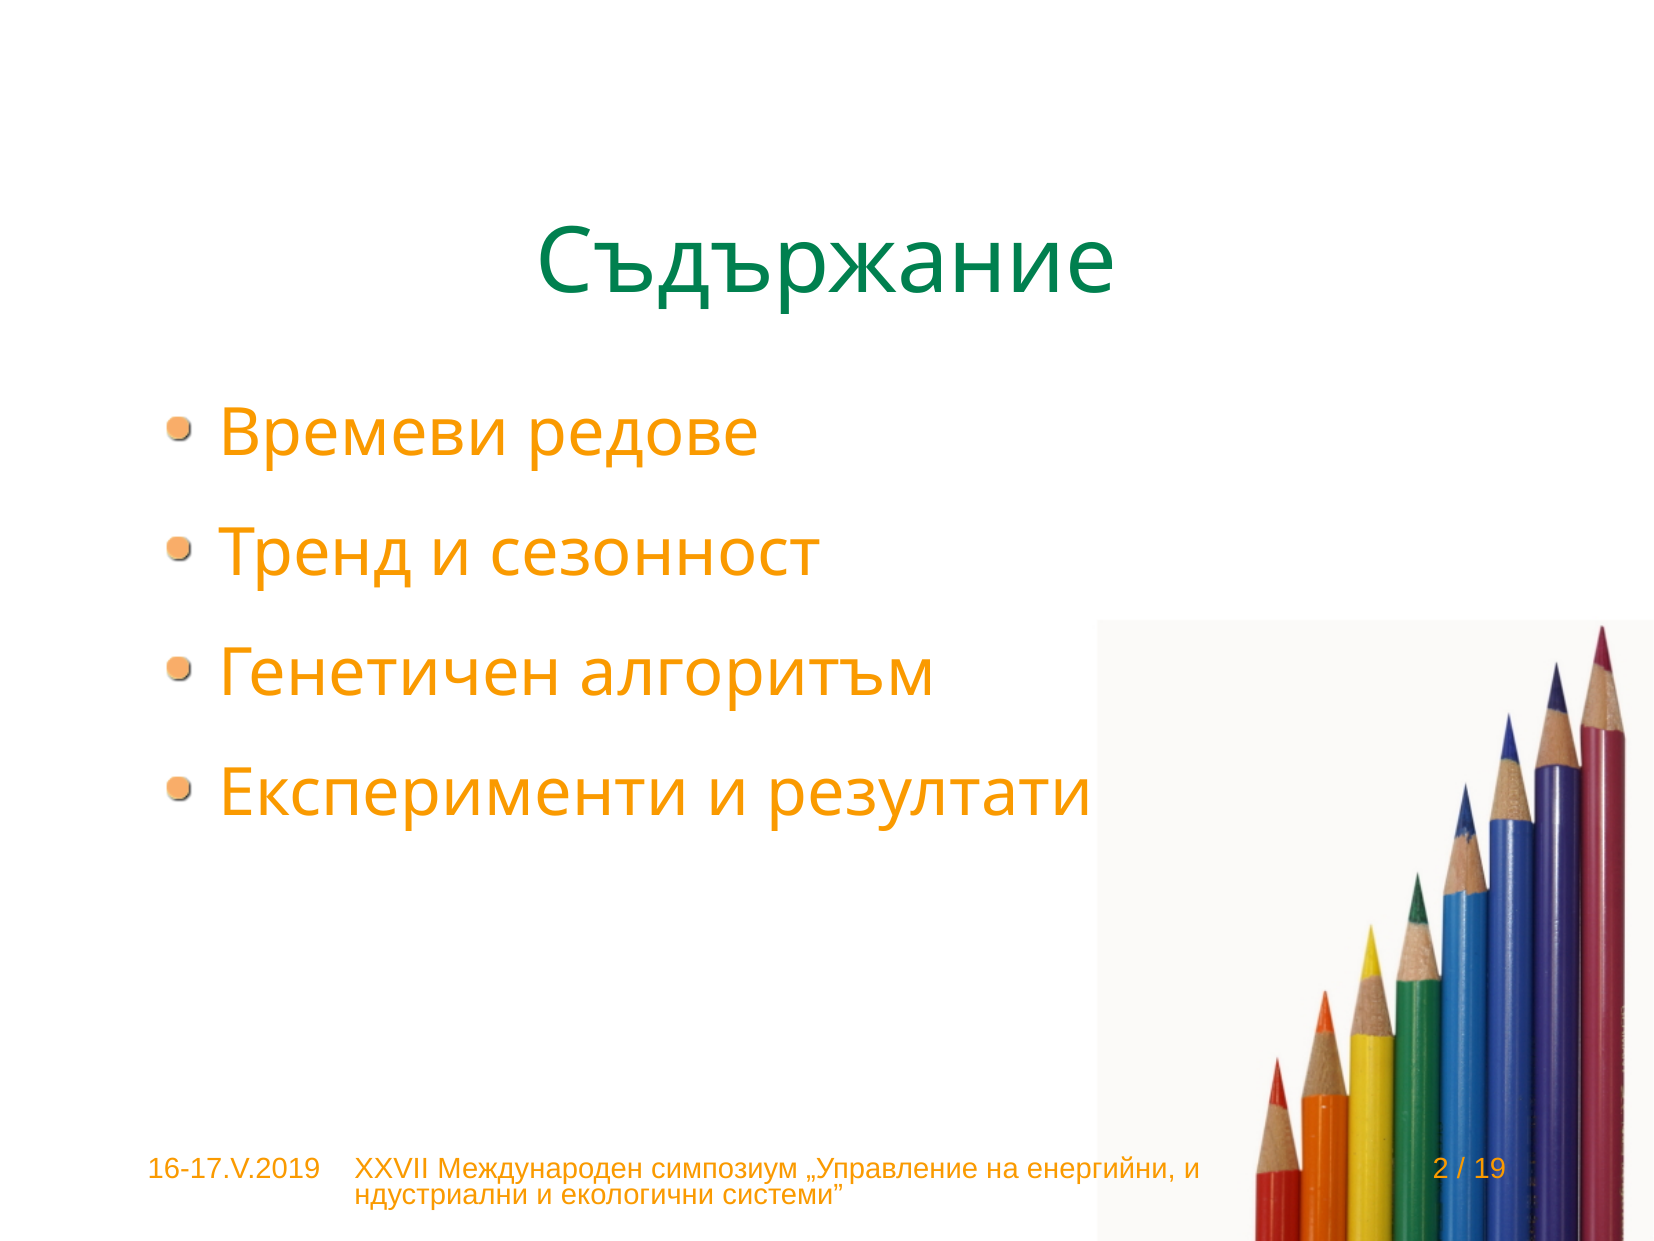

# Съдържание
Времеви редове
Тренд и сезонност
Генетичен алгоритъм
Експерименти и резултати
16-17.V.2019
XXVII Международен симпозиум „Управление на енергийни, индустриални и екологични системи”
2